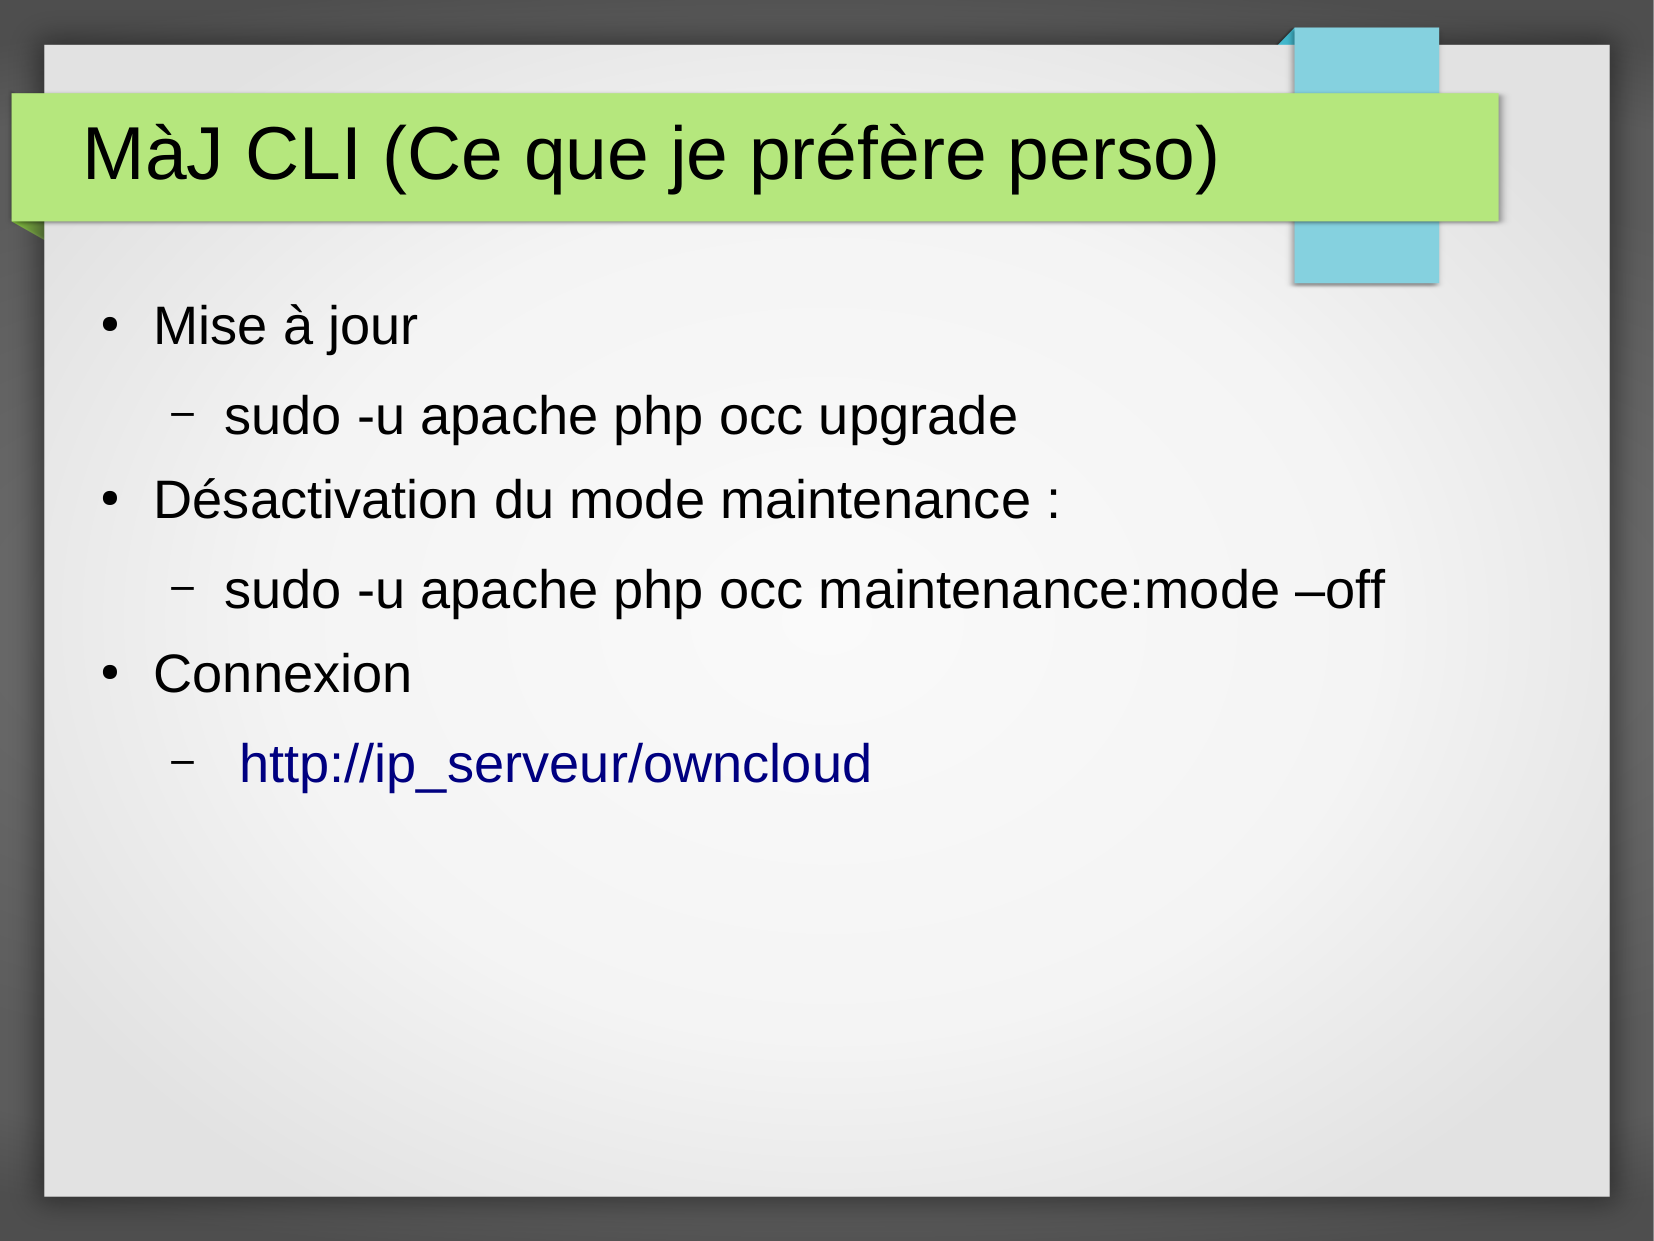

# MàJ CLI (Ce que je préfère perso)
Mise à jour
sudo -u apache php occ upgrade
Désactivation du mode maintenance :
sudo -u apache php occ maintenance:mode –off
Connexion
 http://ip_serveur/owncloud